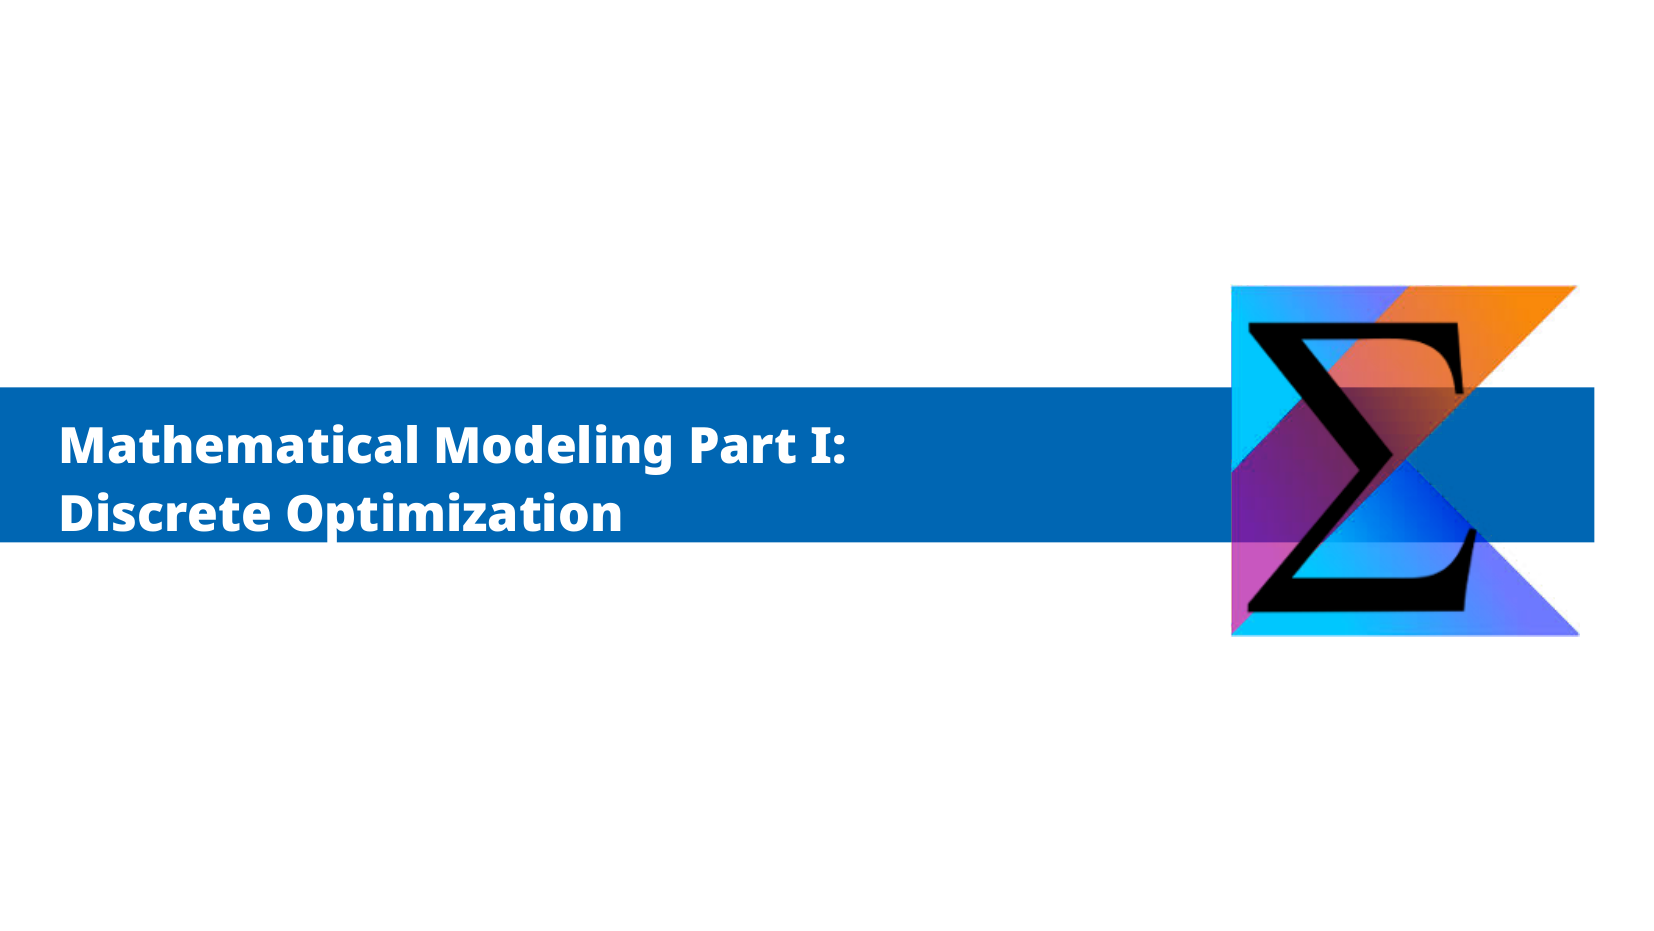

# Mathematical Modeling Part I: Discrete Optimization